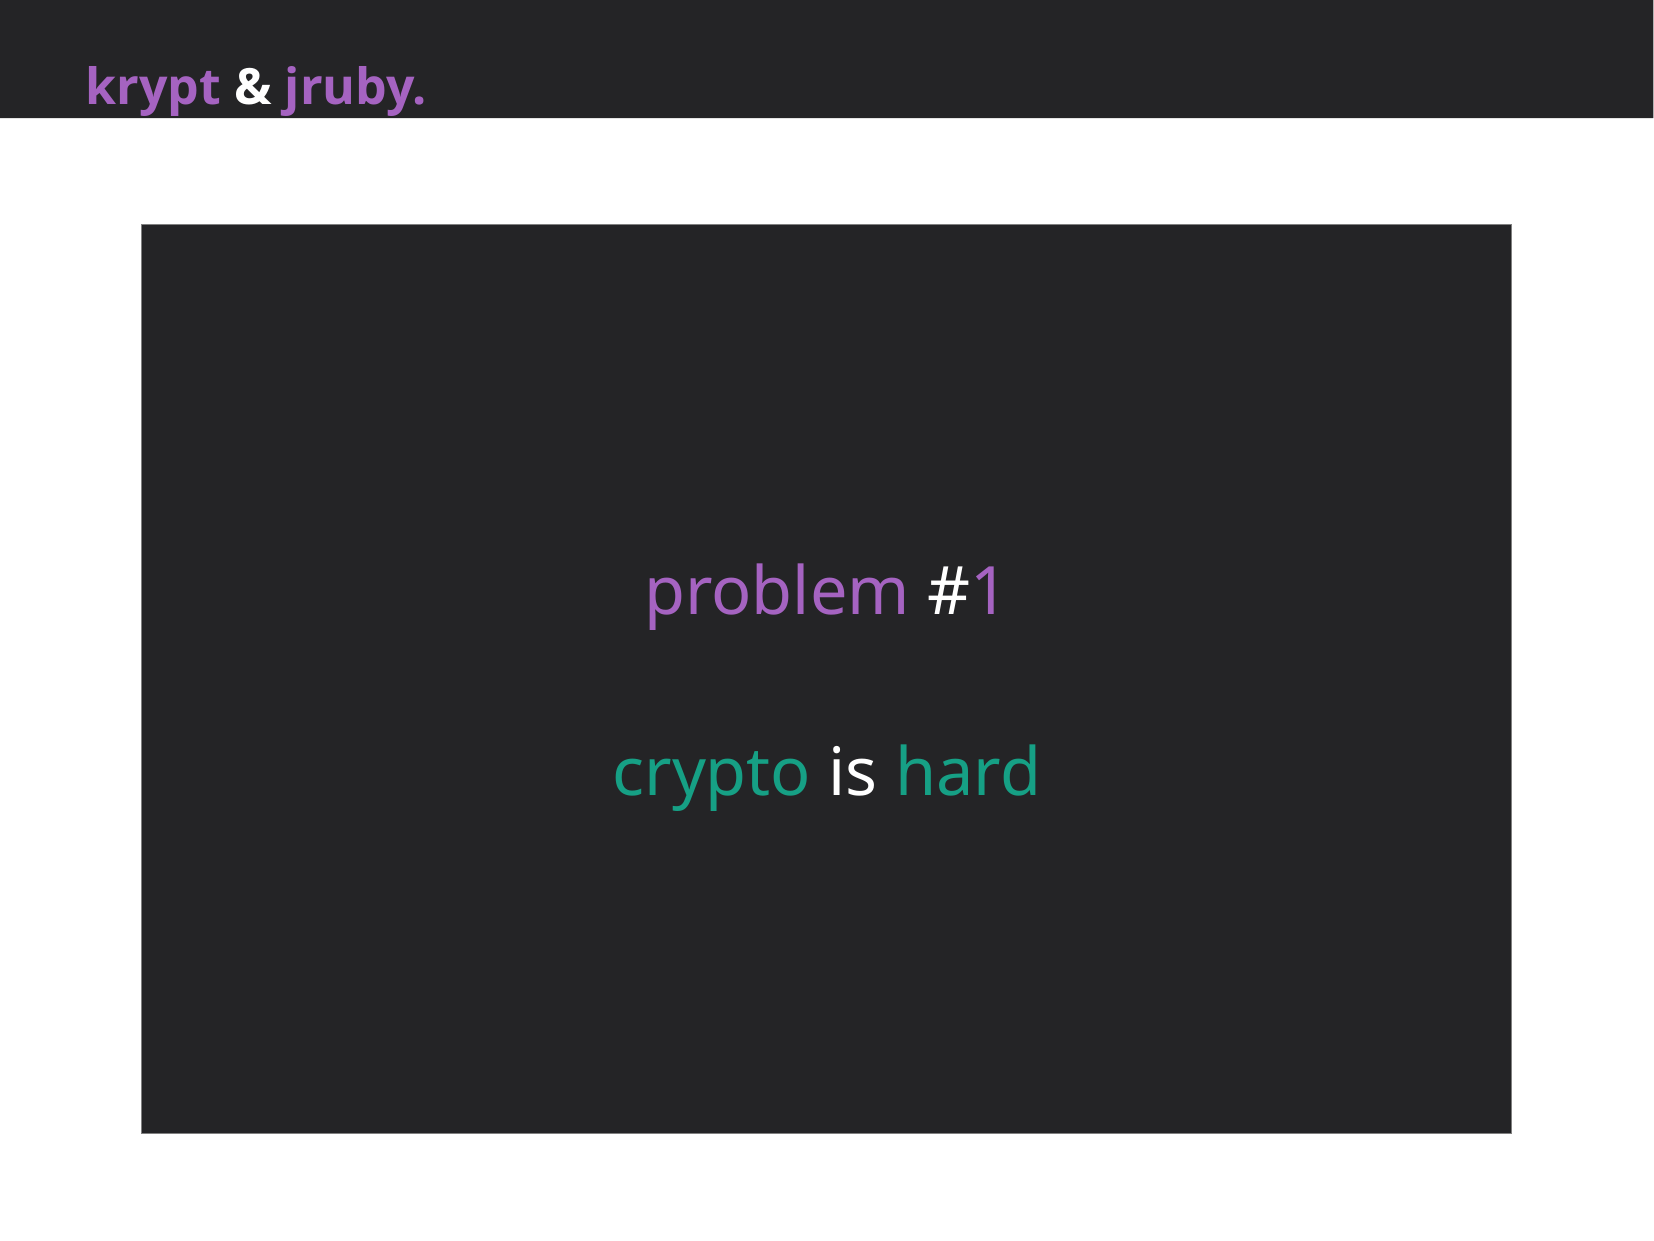

krypt & jruby.
problem #1
crypto is hard